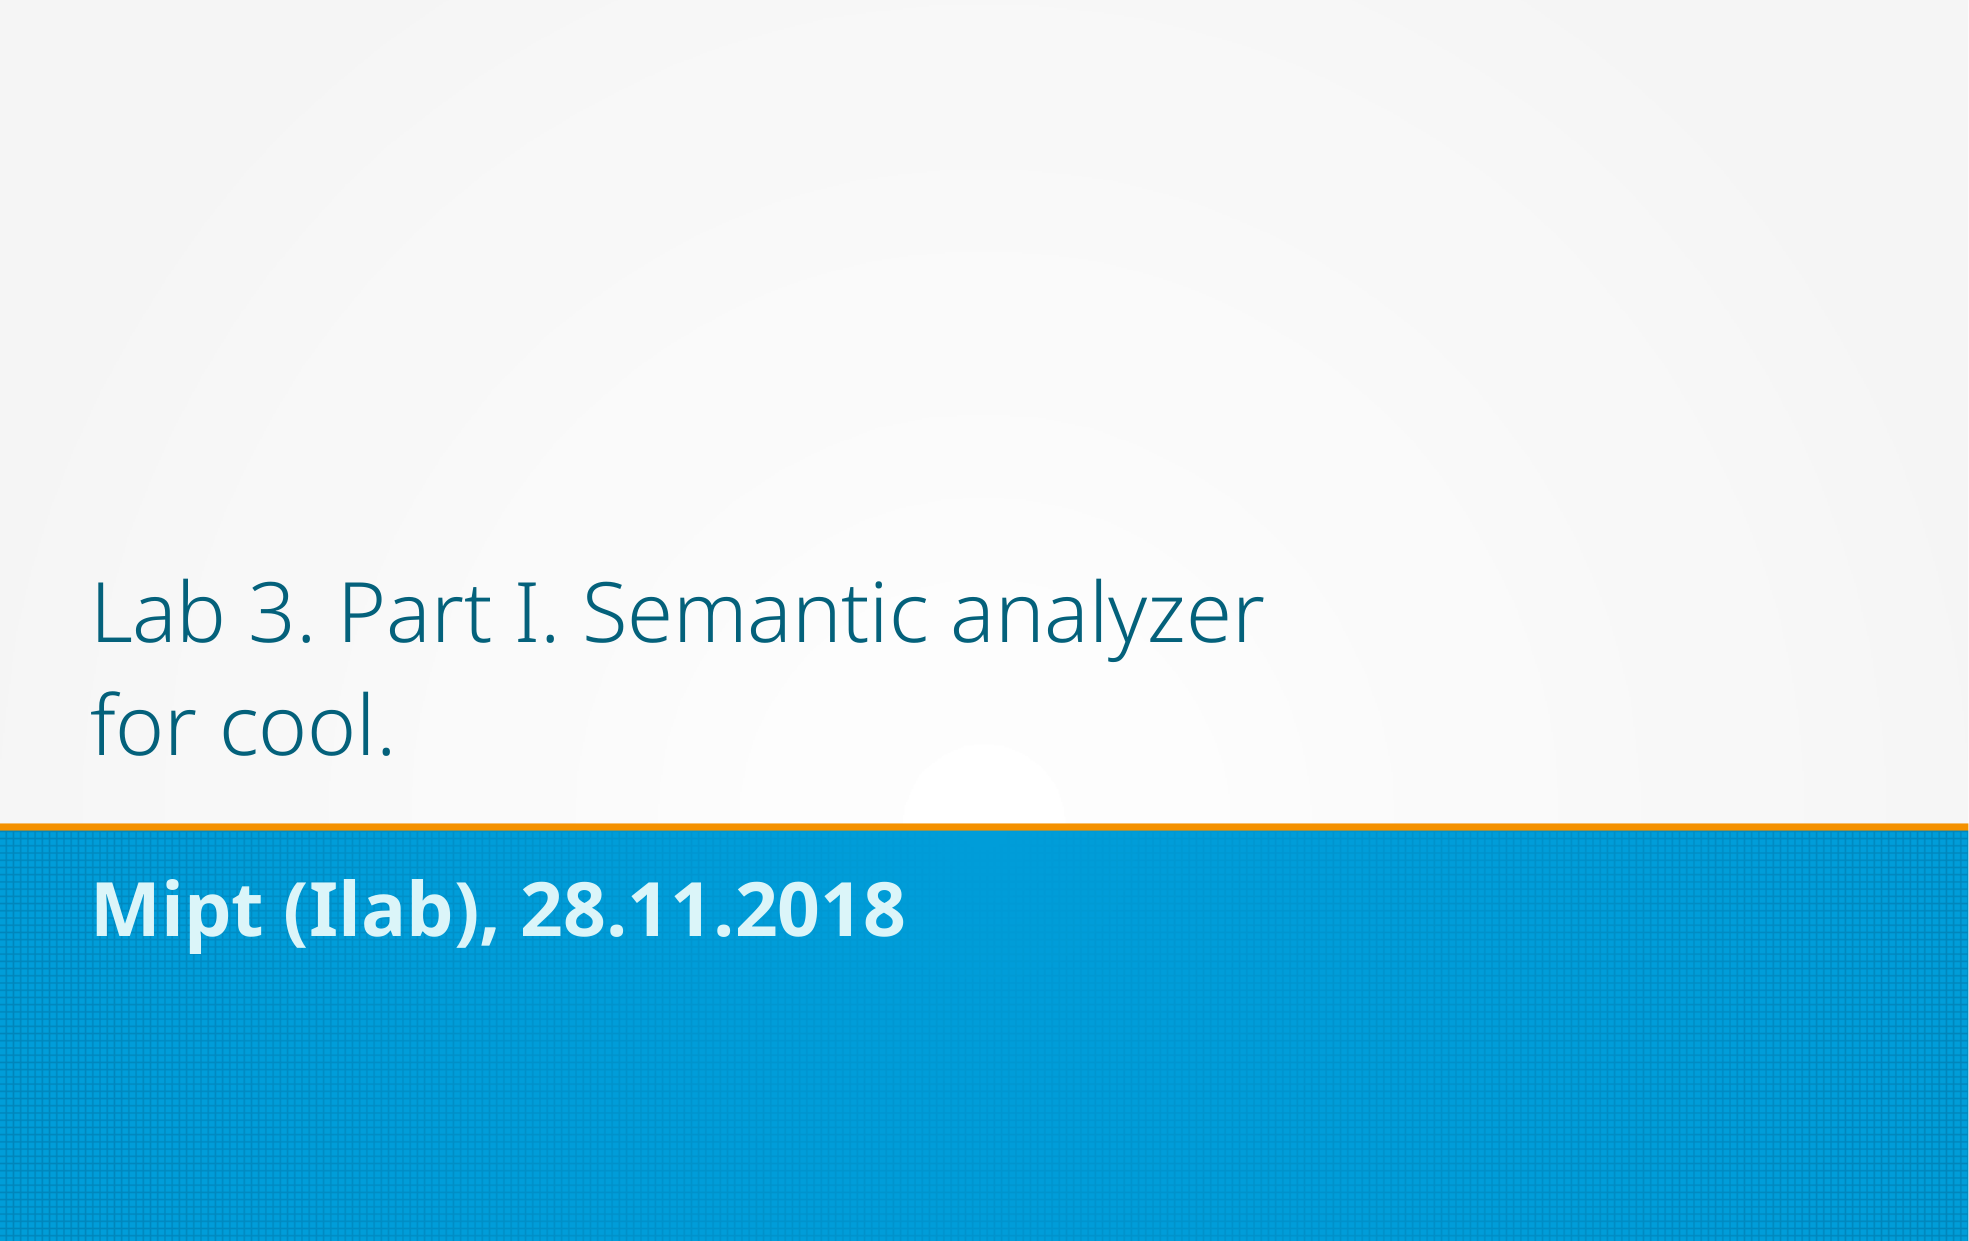

# Lab 3. Part I. Semantic analyzer for cool.
Mipt (Ilab), 28.11.2018